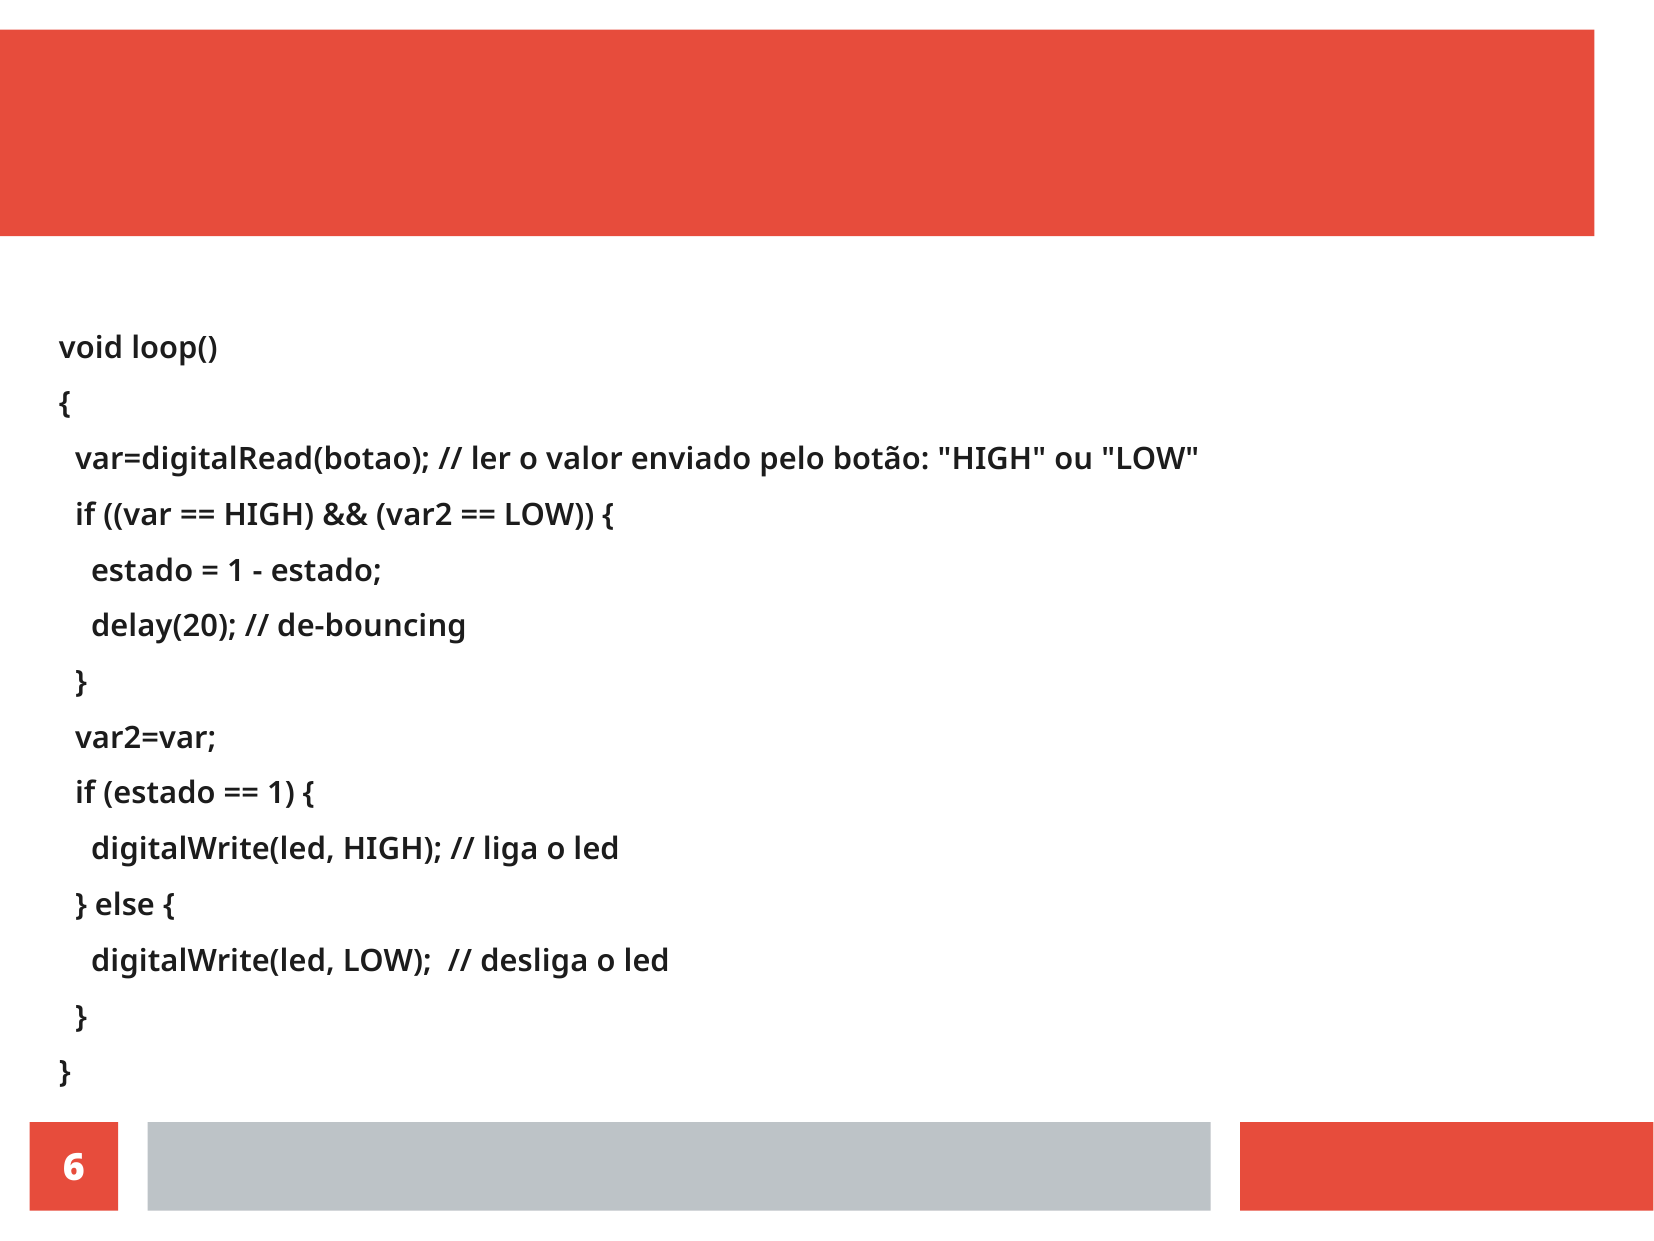

#
void loop()
{
 var=digitalRead(botao); // ler o valor enviado pelo botão: "HIGH" ou "LOW"
 if ((var == HIGH) && (var2 == LOW)) {
 estado = 1 - estado;
 delay(20); // de-bouncing
 }
 var2=var;
 if (estado == 1) {
 digitalWrite(led, HIGH); // liga o led
 } else {
 digitalWrite(led, LOW); // desliga o led
 }
}
6